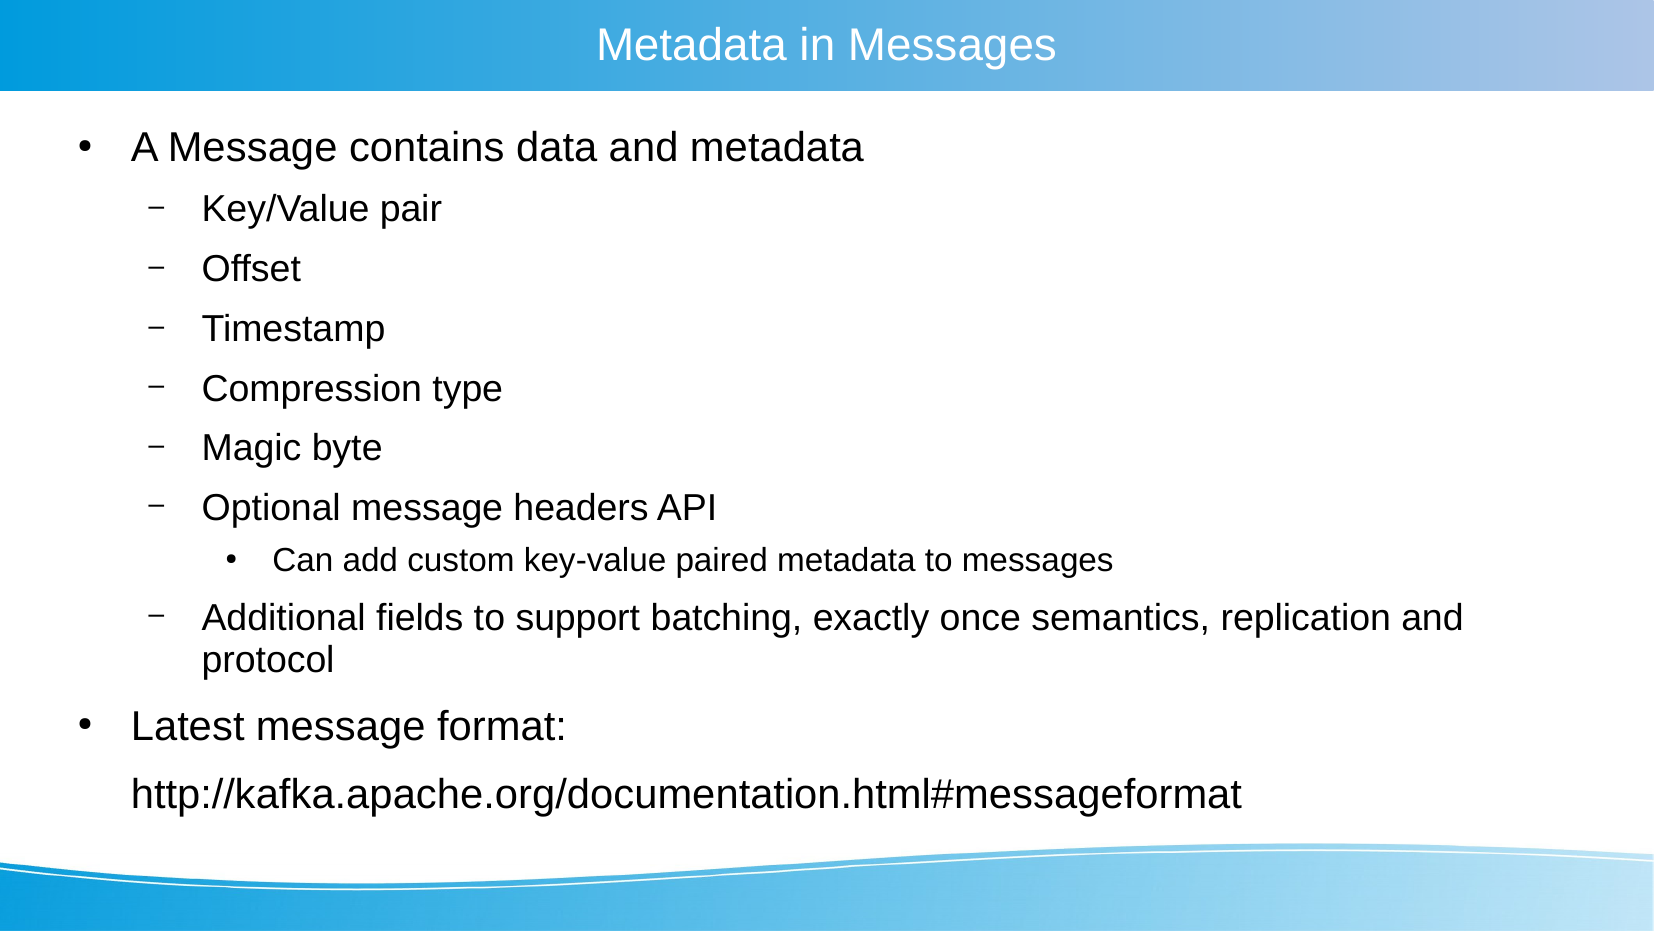

# Metadata in Messages
A Message contains data and metadata
Key/Value pair
Offset
Timestamp
Compression type
Magic byte
Optional message headers API
Can add custom key-value paired metadata to messages
Additional fields to support batching, exactly once semantics, replication and protocol
Latest message format:
http://kafka.apache.org/documentation.html#messageformat